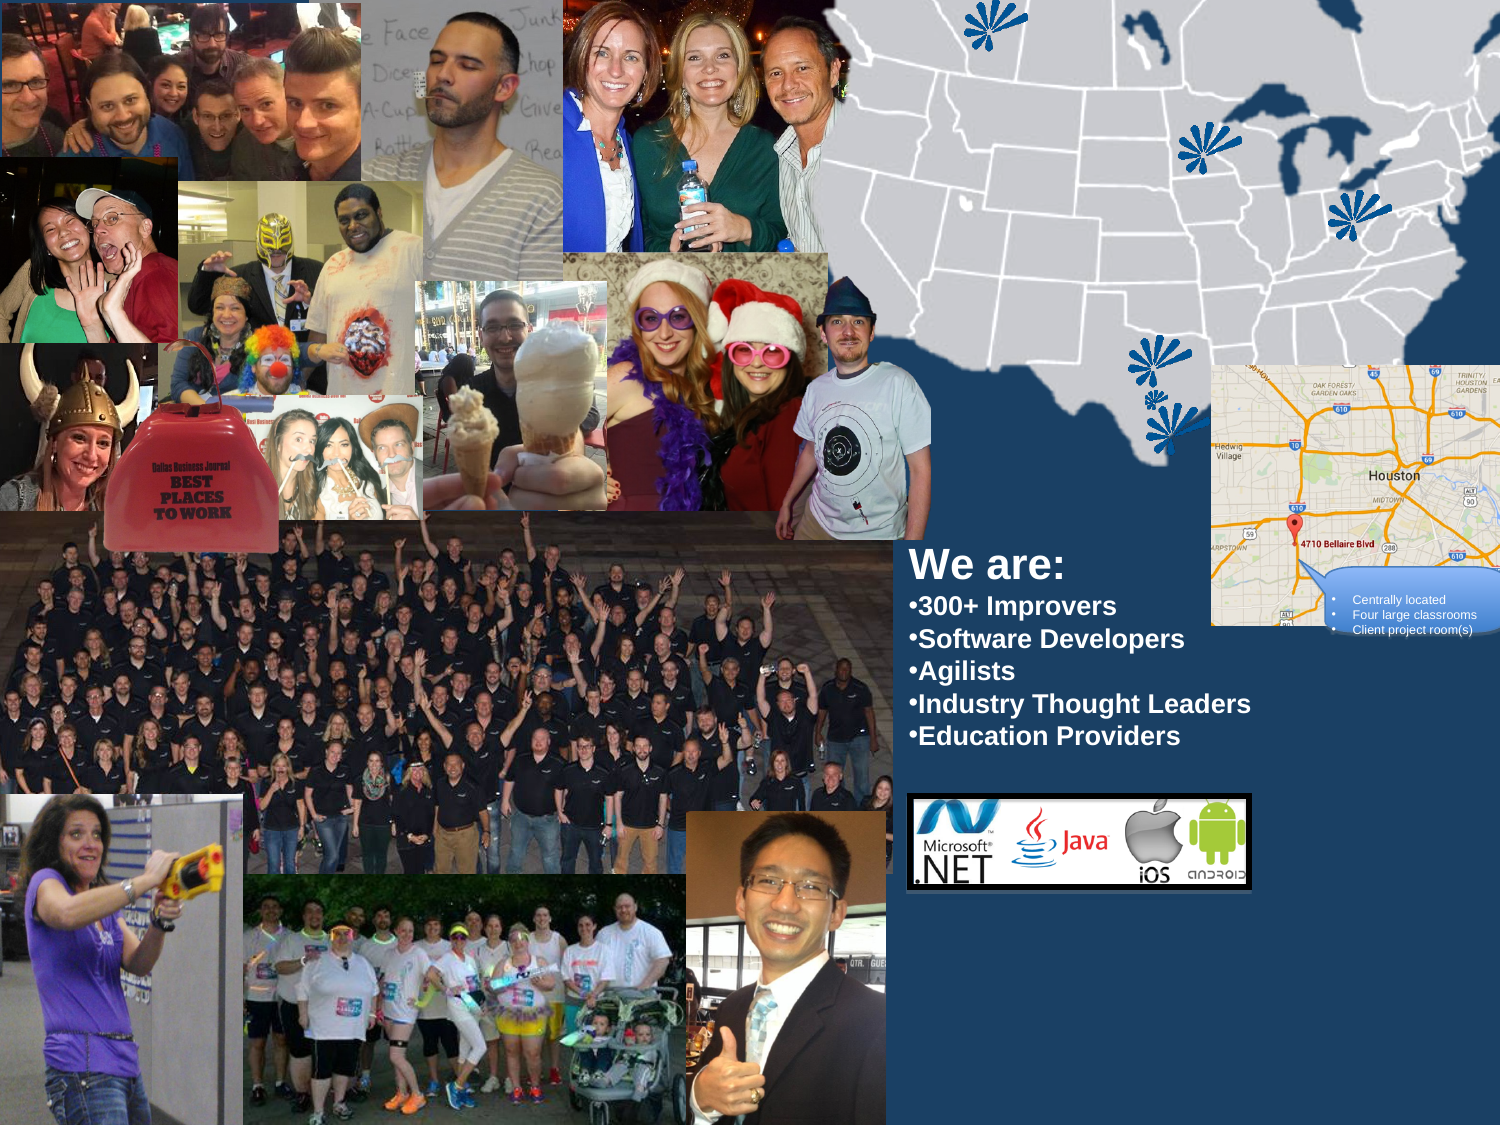

We are:
300+ Improvers
Software Developers
Agilists
Industry Thought Leaders
Education Providers
Centrally located
Four large classrooms
Client project room(s)